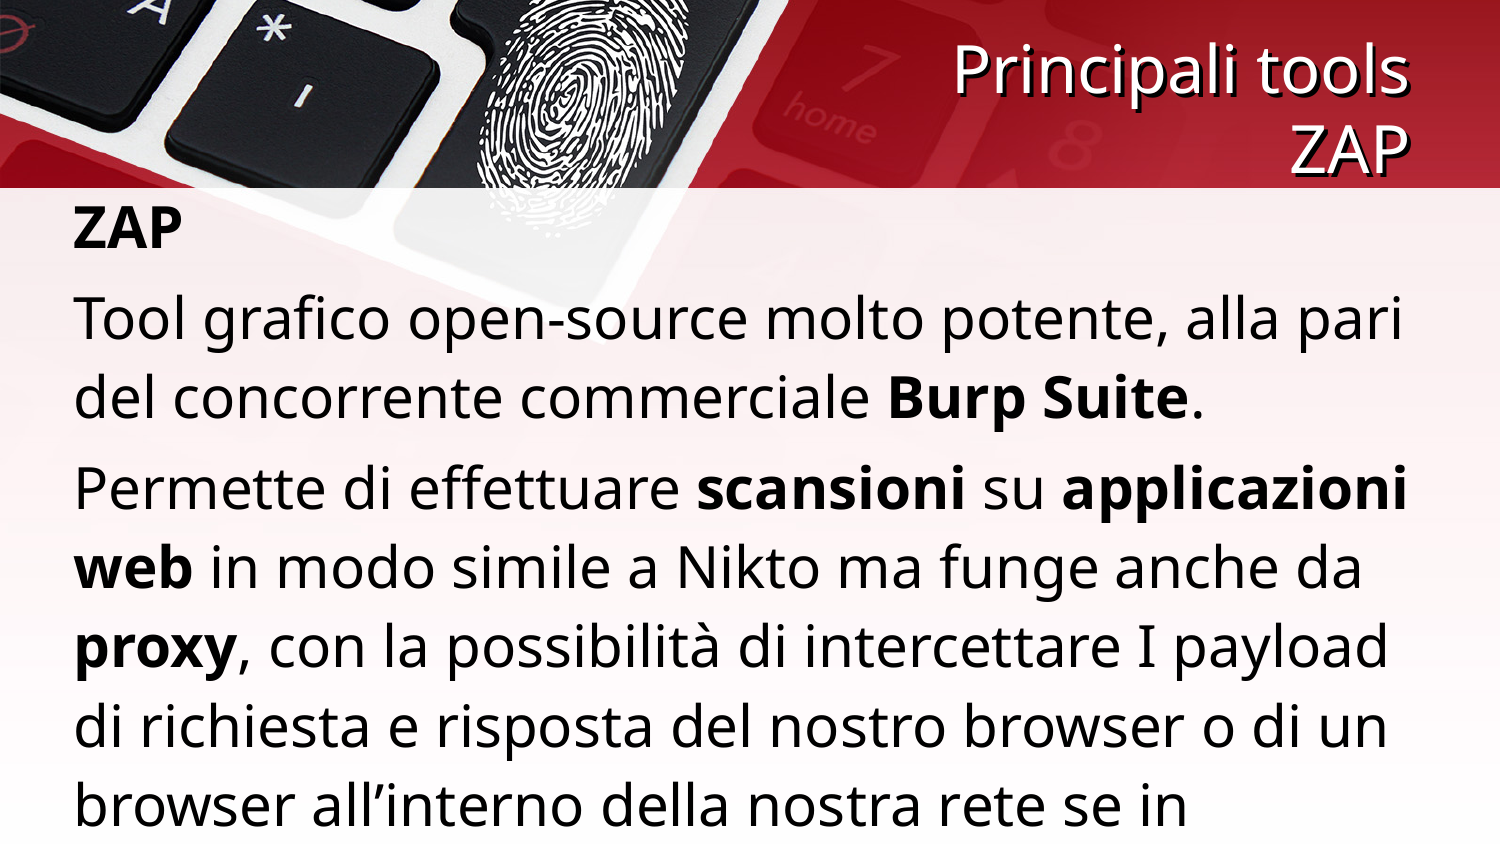

# Principali tools ZAP
ZAP
Tool grafico open-source molto potente, alla pari del concorrente commerciale Burp Suite.
Permette di effettuare scansioni su applicazioni web in modo simile a Nikto ma funge anche da proxy, con la possibilità di intercettare I payload di richiesta e risposta del nostro browser o di un browser all’interno della nostra rete se in modalità transparent.
https://www.zaproxy.org/